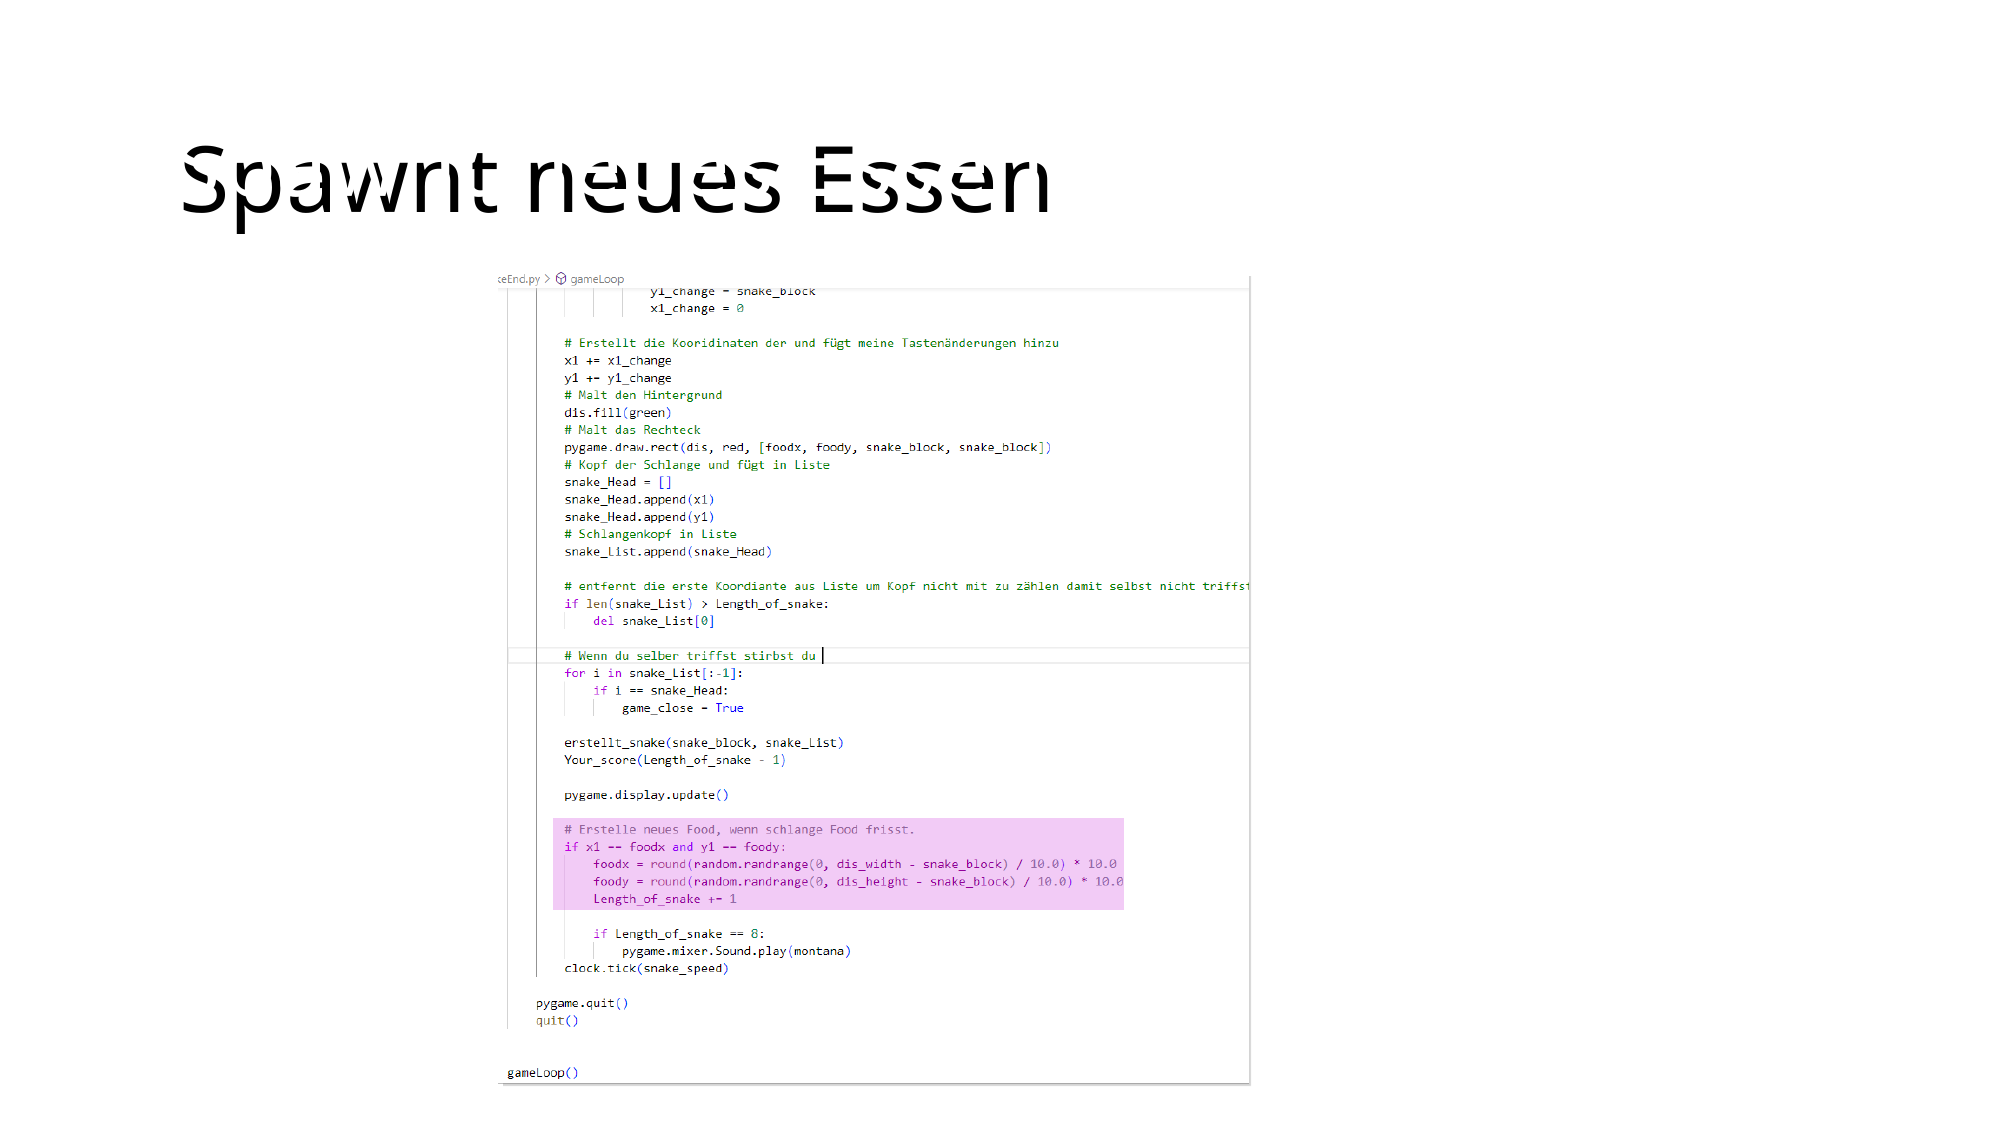

Spawnt neues Essen
# Spawnt neues Essen